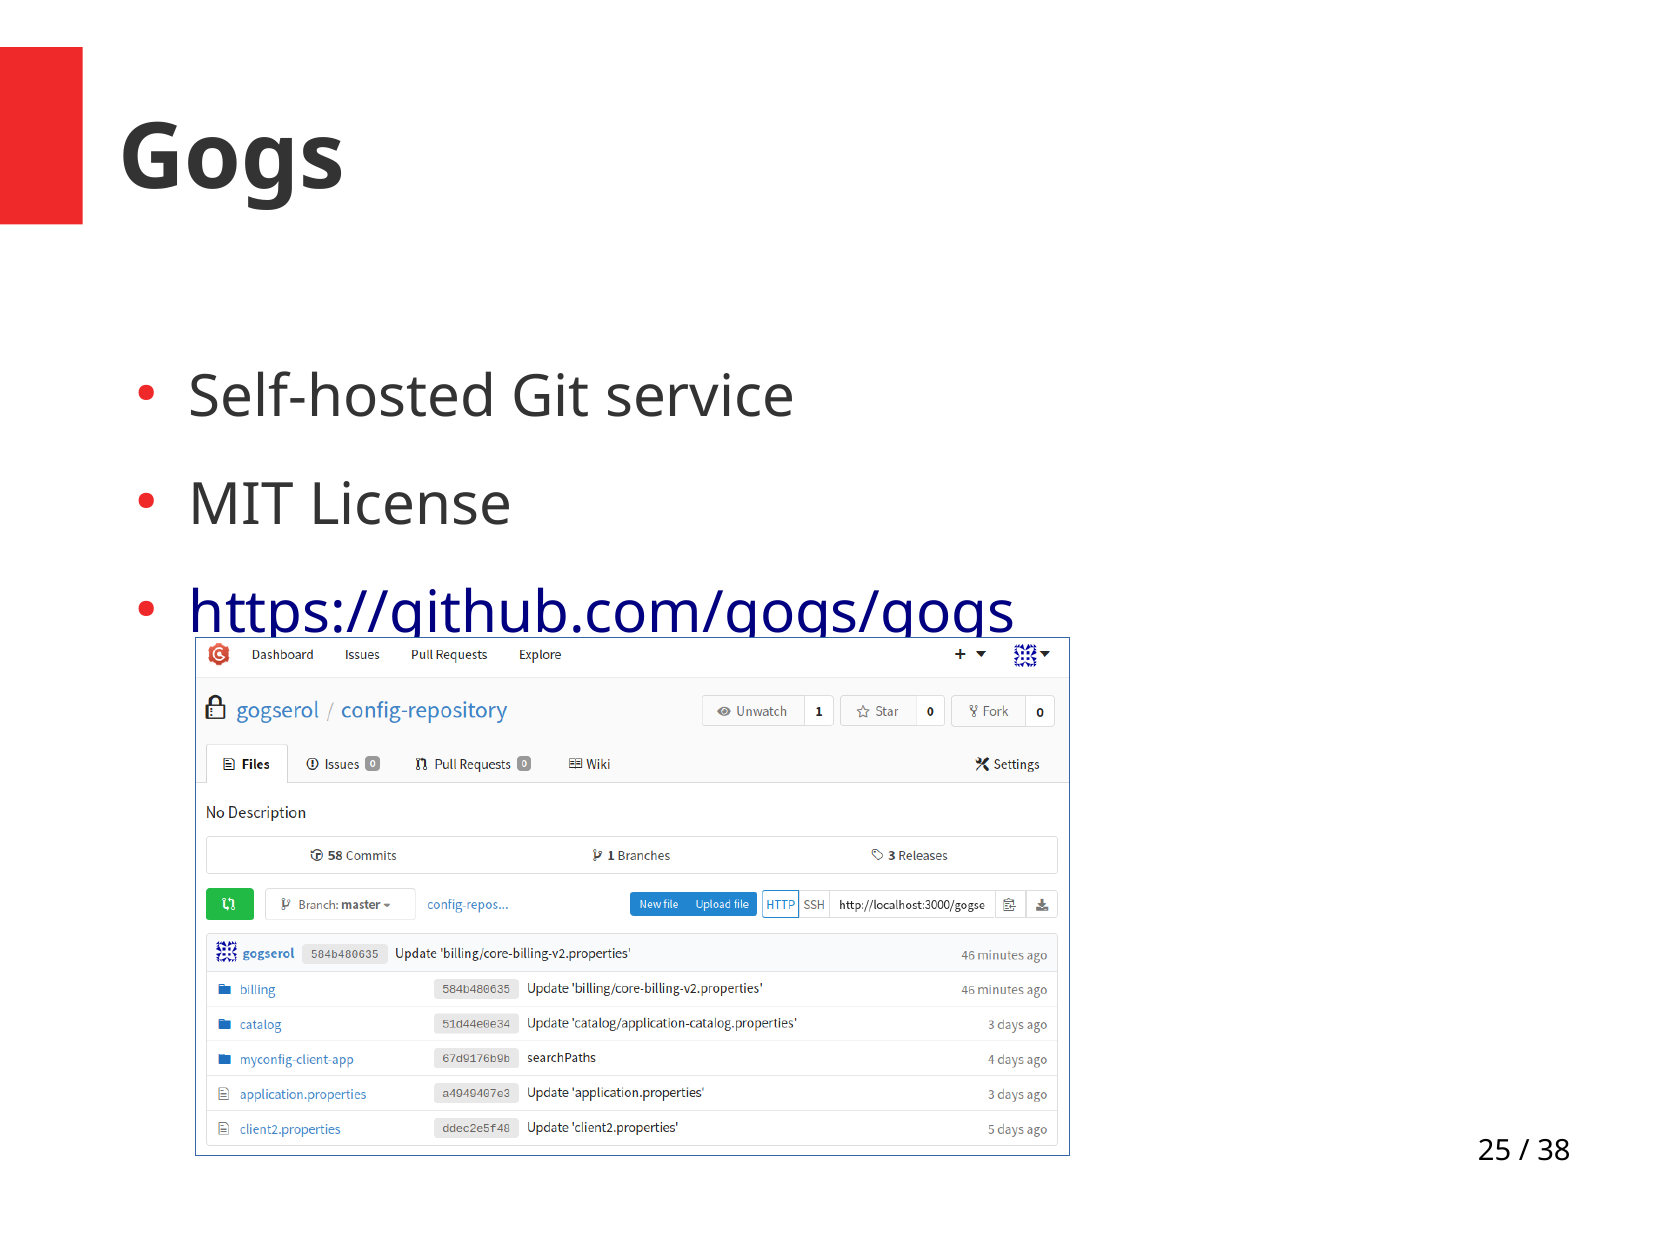

# Gogs
Self-hosted Git service
MIT License
https://github.com/gogs/gogs
25